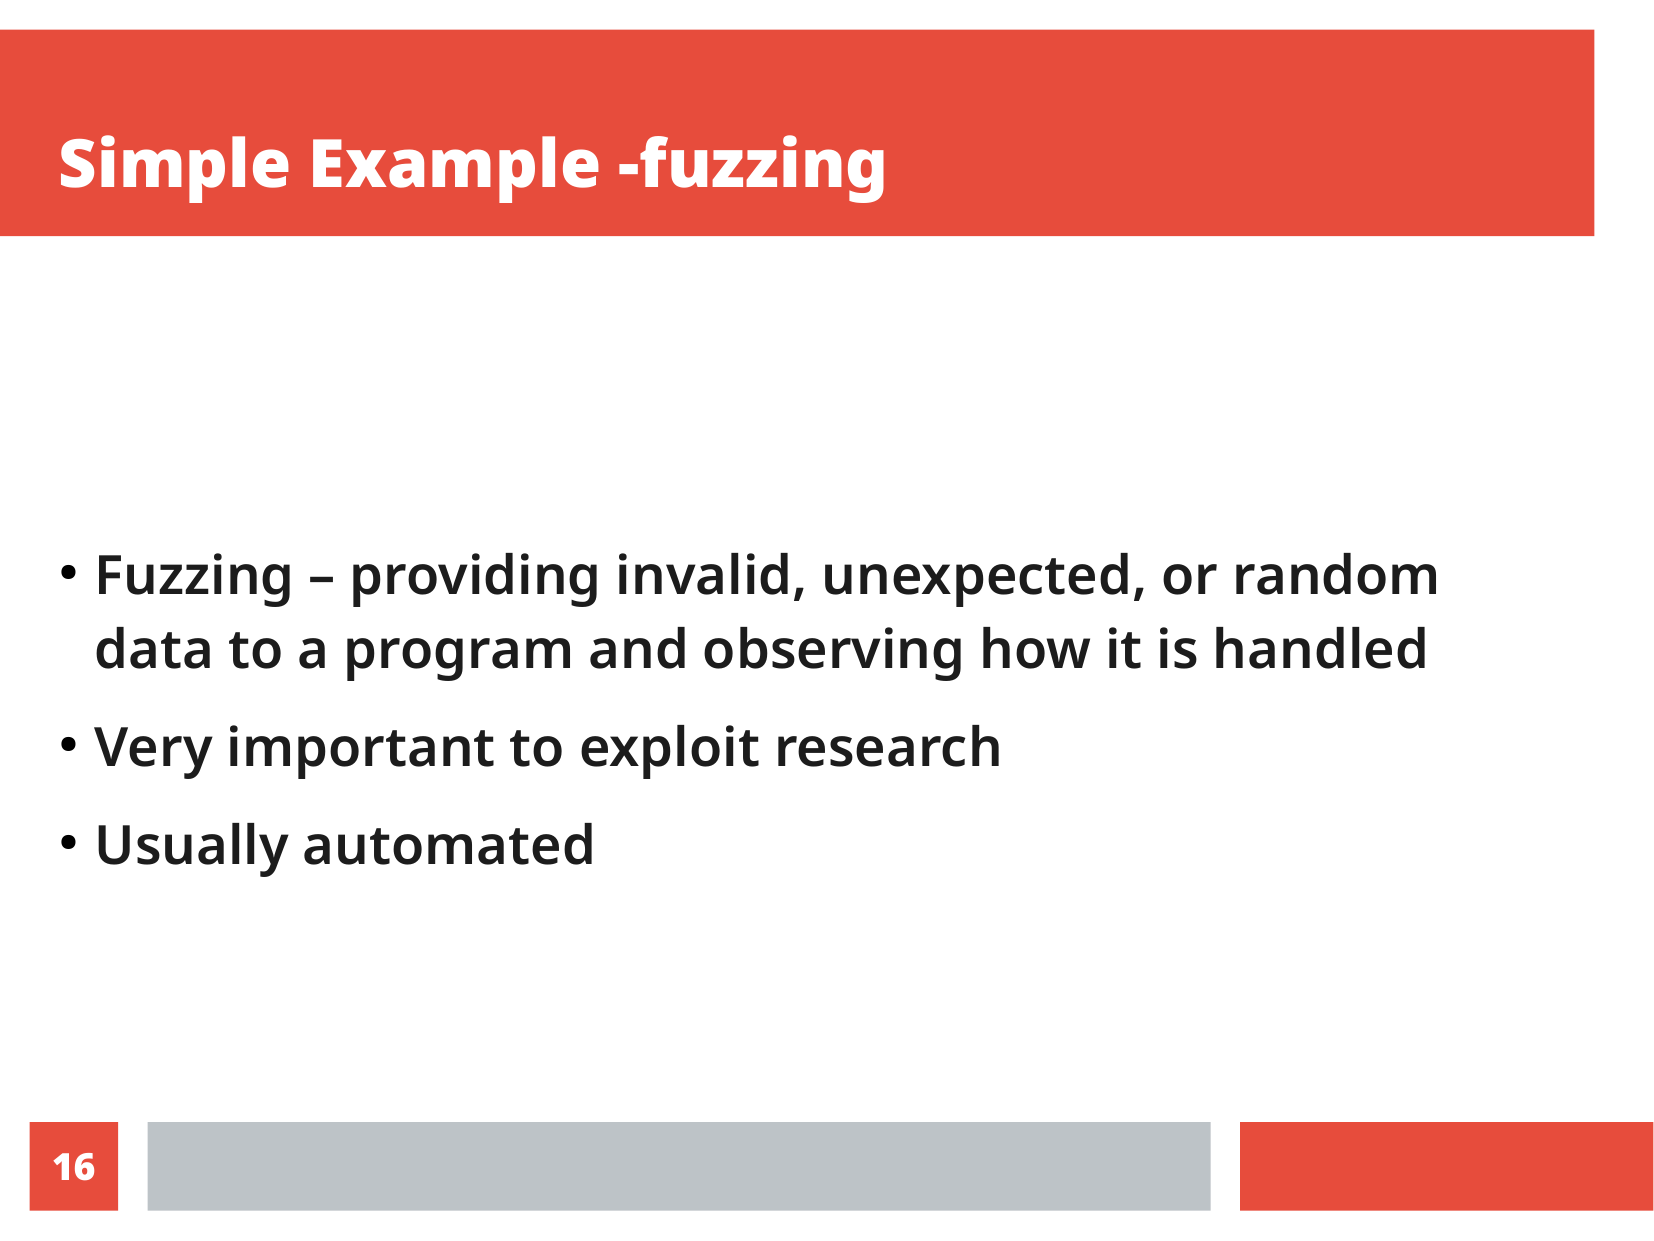

# Simple Example -fuzzing
Fuzzing – providing invalid, unexpected, or random data to a program and observing how it is handled
Very important to exploit research
Usually automated
16